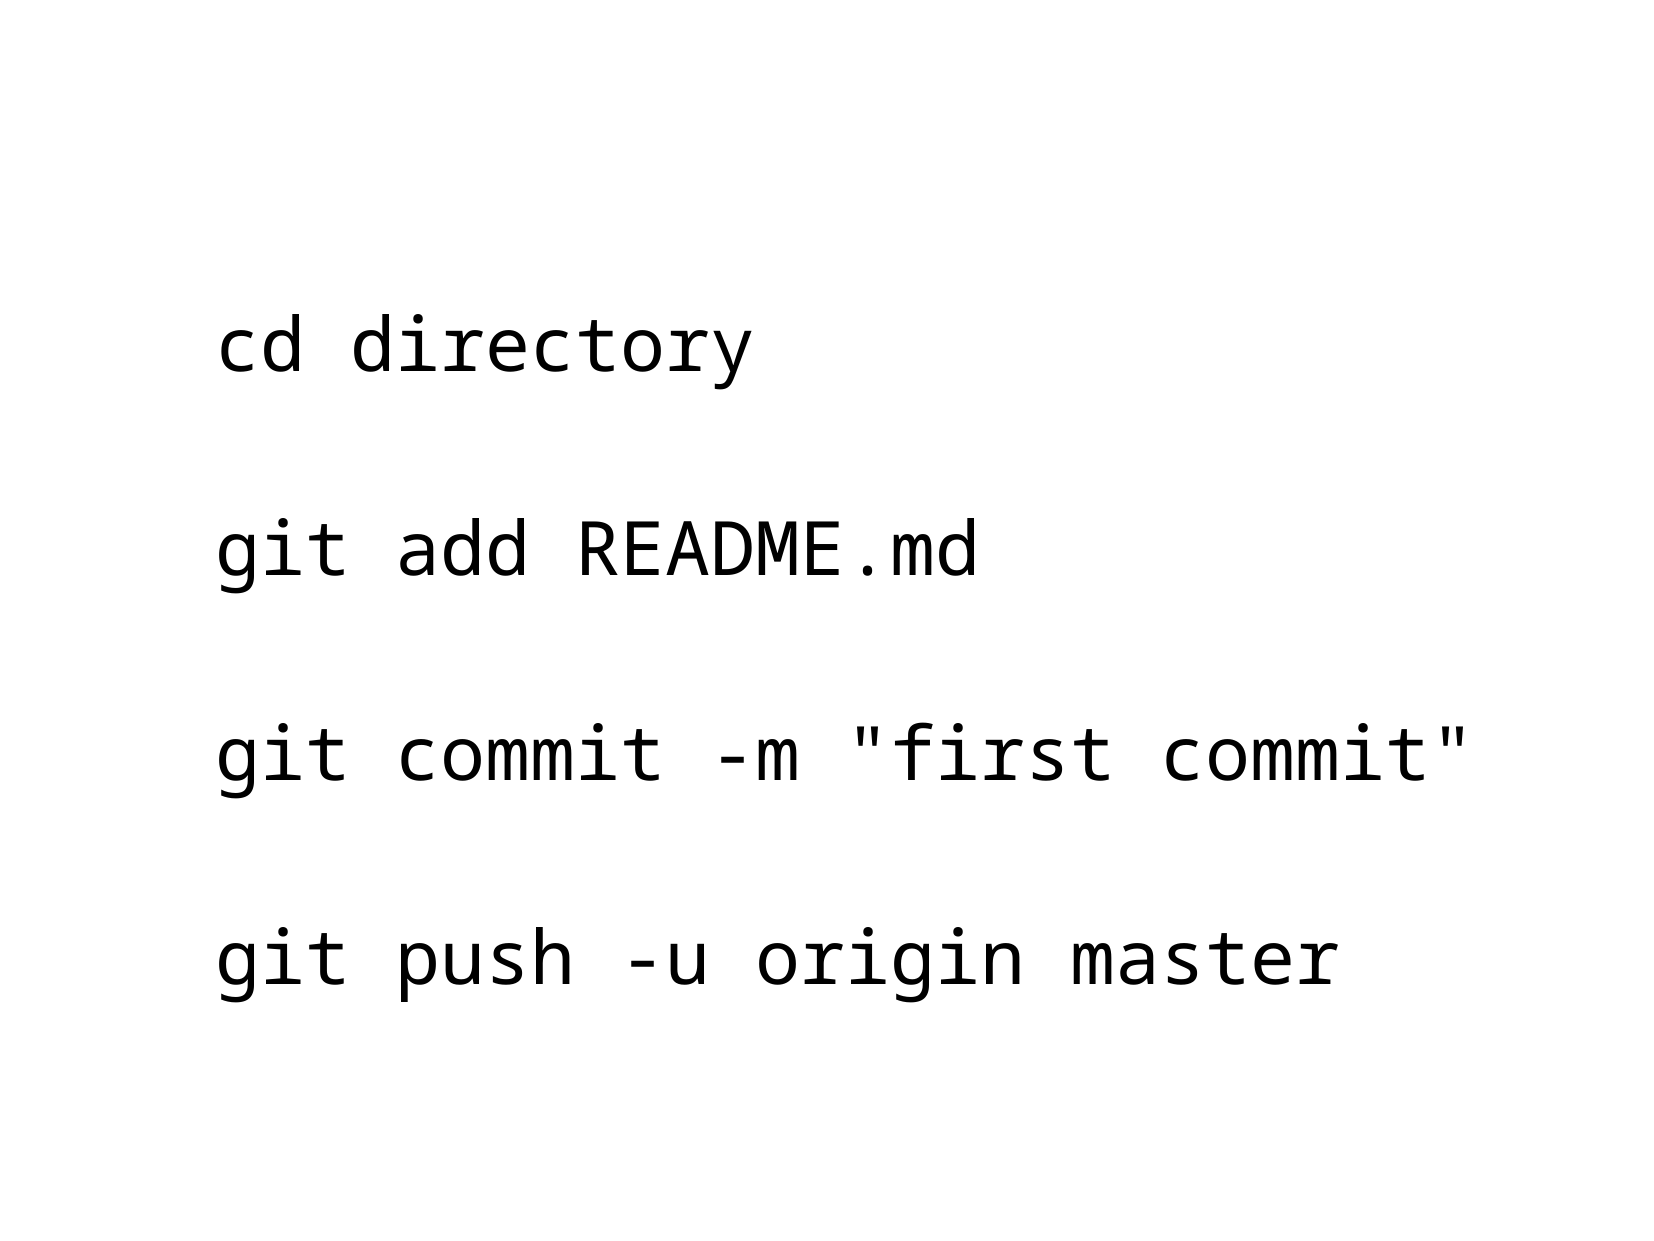

cd directory
git add README.md
git commit -m "first commit"
git push -u origin master